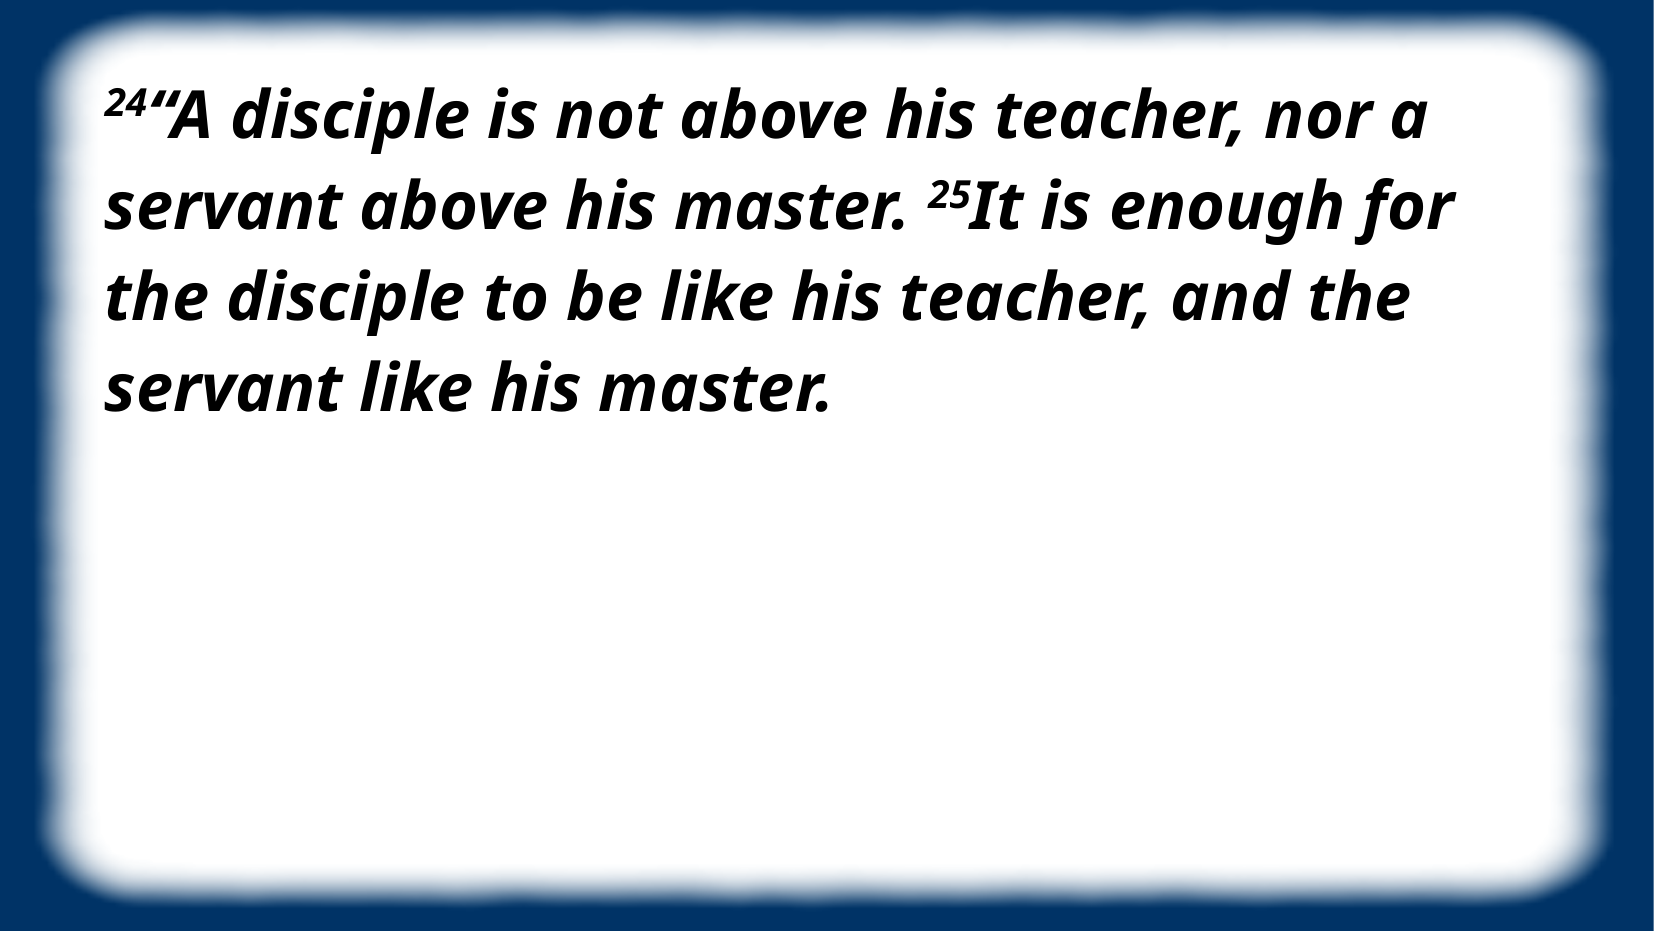

24“A disciple is not above his teacher, nor a servant above his master. 25It is enough for the disciple to be like his teacher, and the servant like his master.